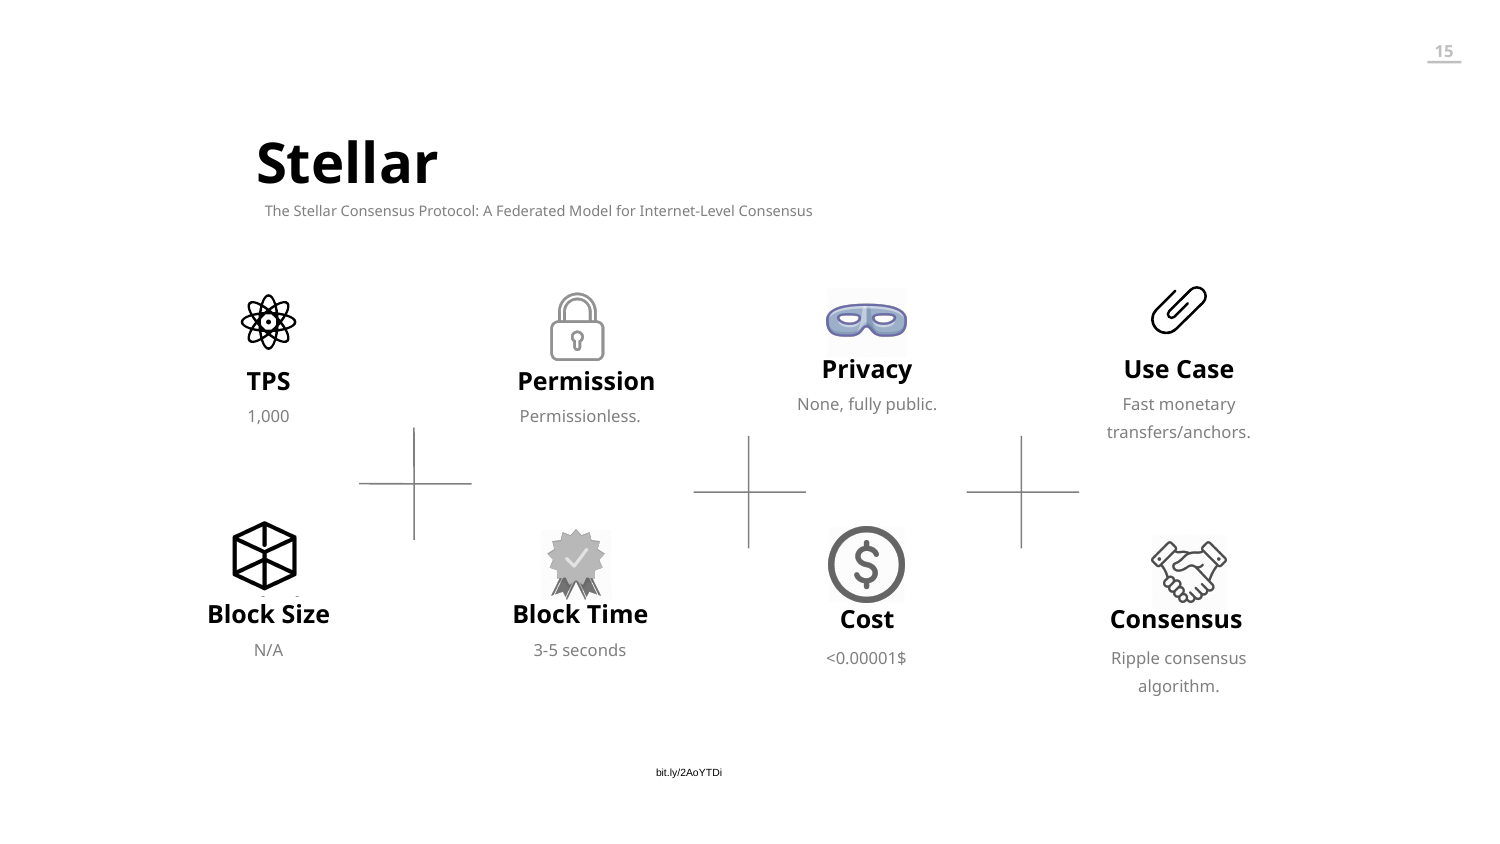

Stellar
The Stellar Consensus Protocol: A Federated Model for Internet-Level Consensus
Privacy
Use Case
None, fully public.
Fast monetary transfers/anchors.
Cost
Consensus
<0.00001$
Ripple consensus algorithm.
TPS
Permission
1,000
Permissionless.
Block Size
Block Time
N/A
3-5 seconds
 bit.ly/2AoYTDi